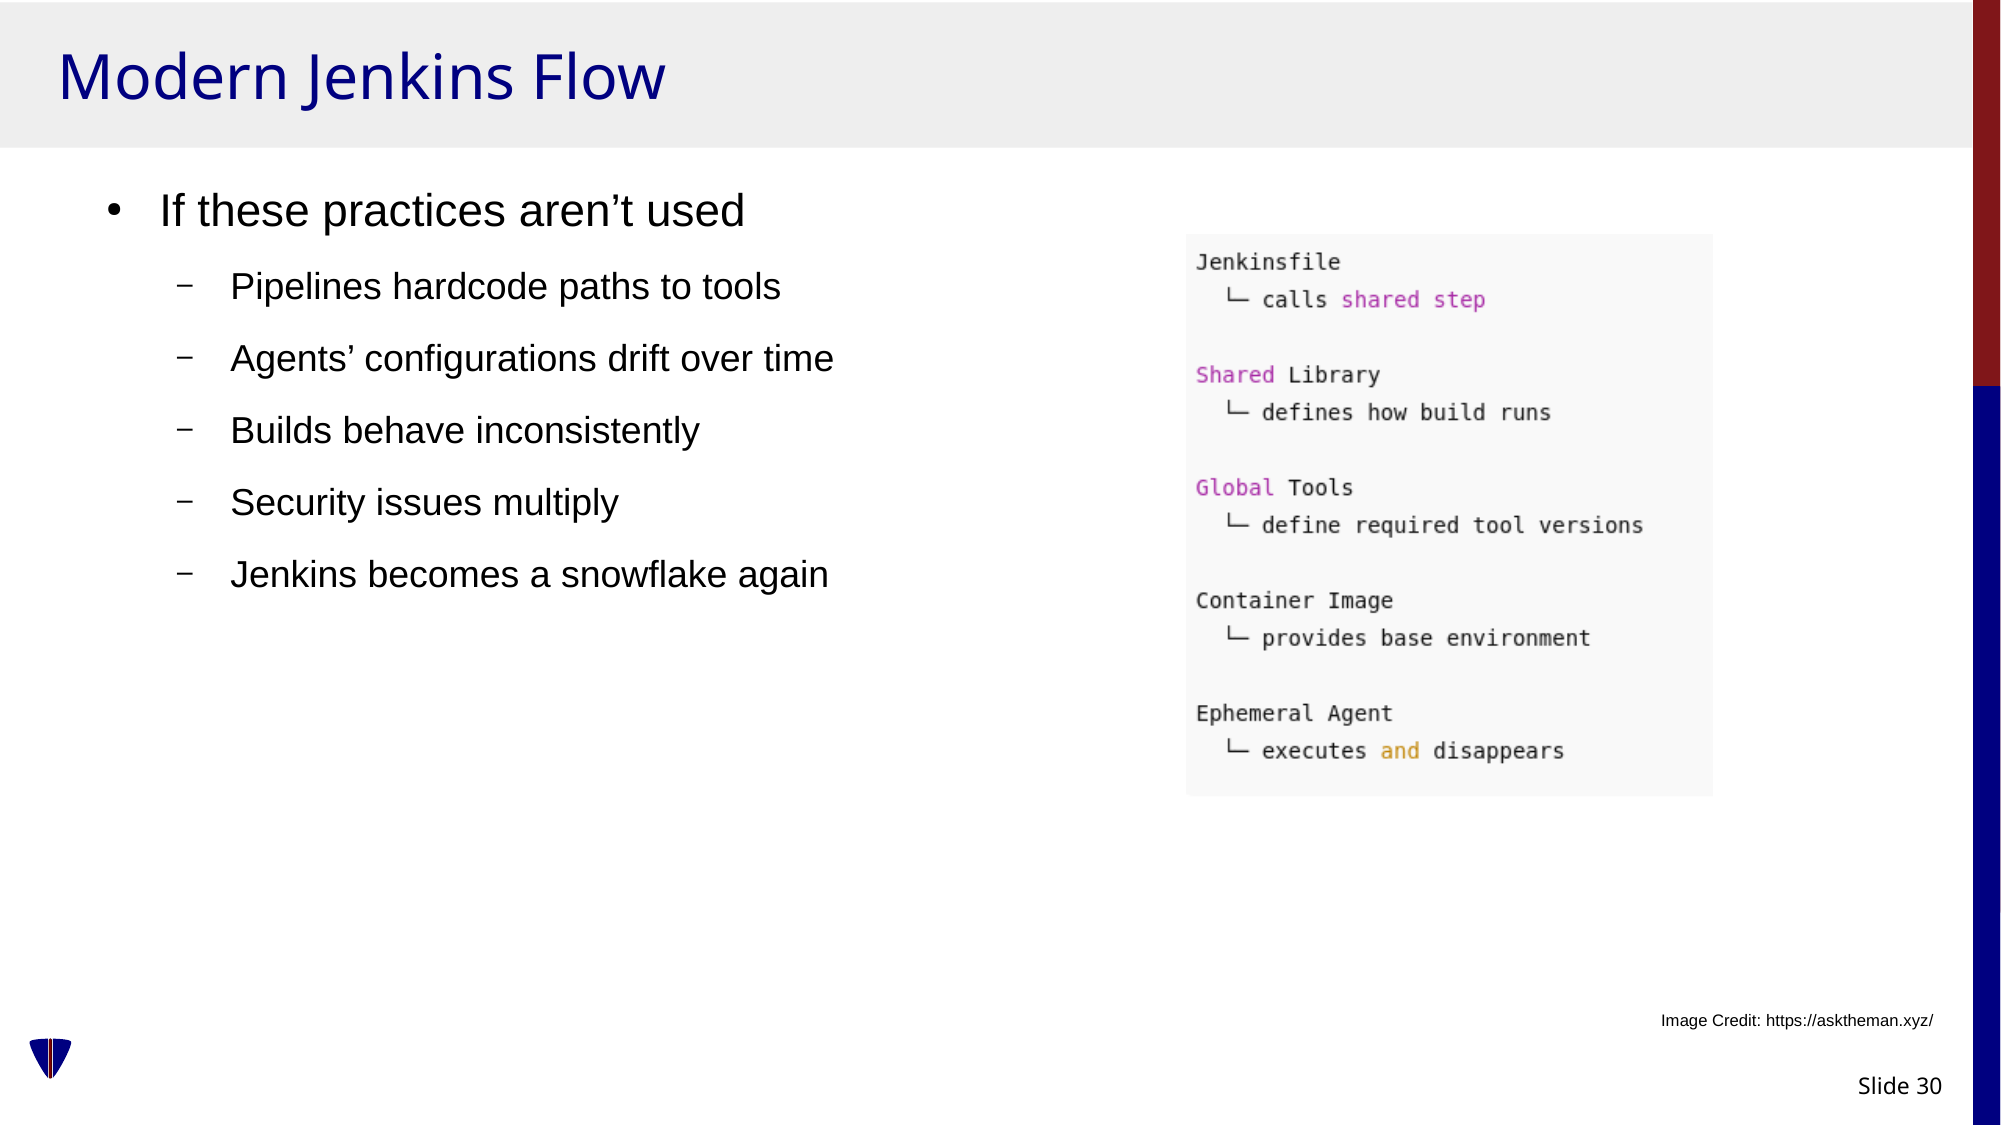

# Modern Jenkins Flow
If these practices aren’t used
Pipelines hardcode paths to tools
Agents’ configurations drift over time
Builds behave inconsistently
Security issues multiply
Jenkins becomes a snowflake again
Image Credit: https://asktheman.xyz/